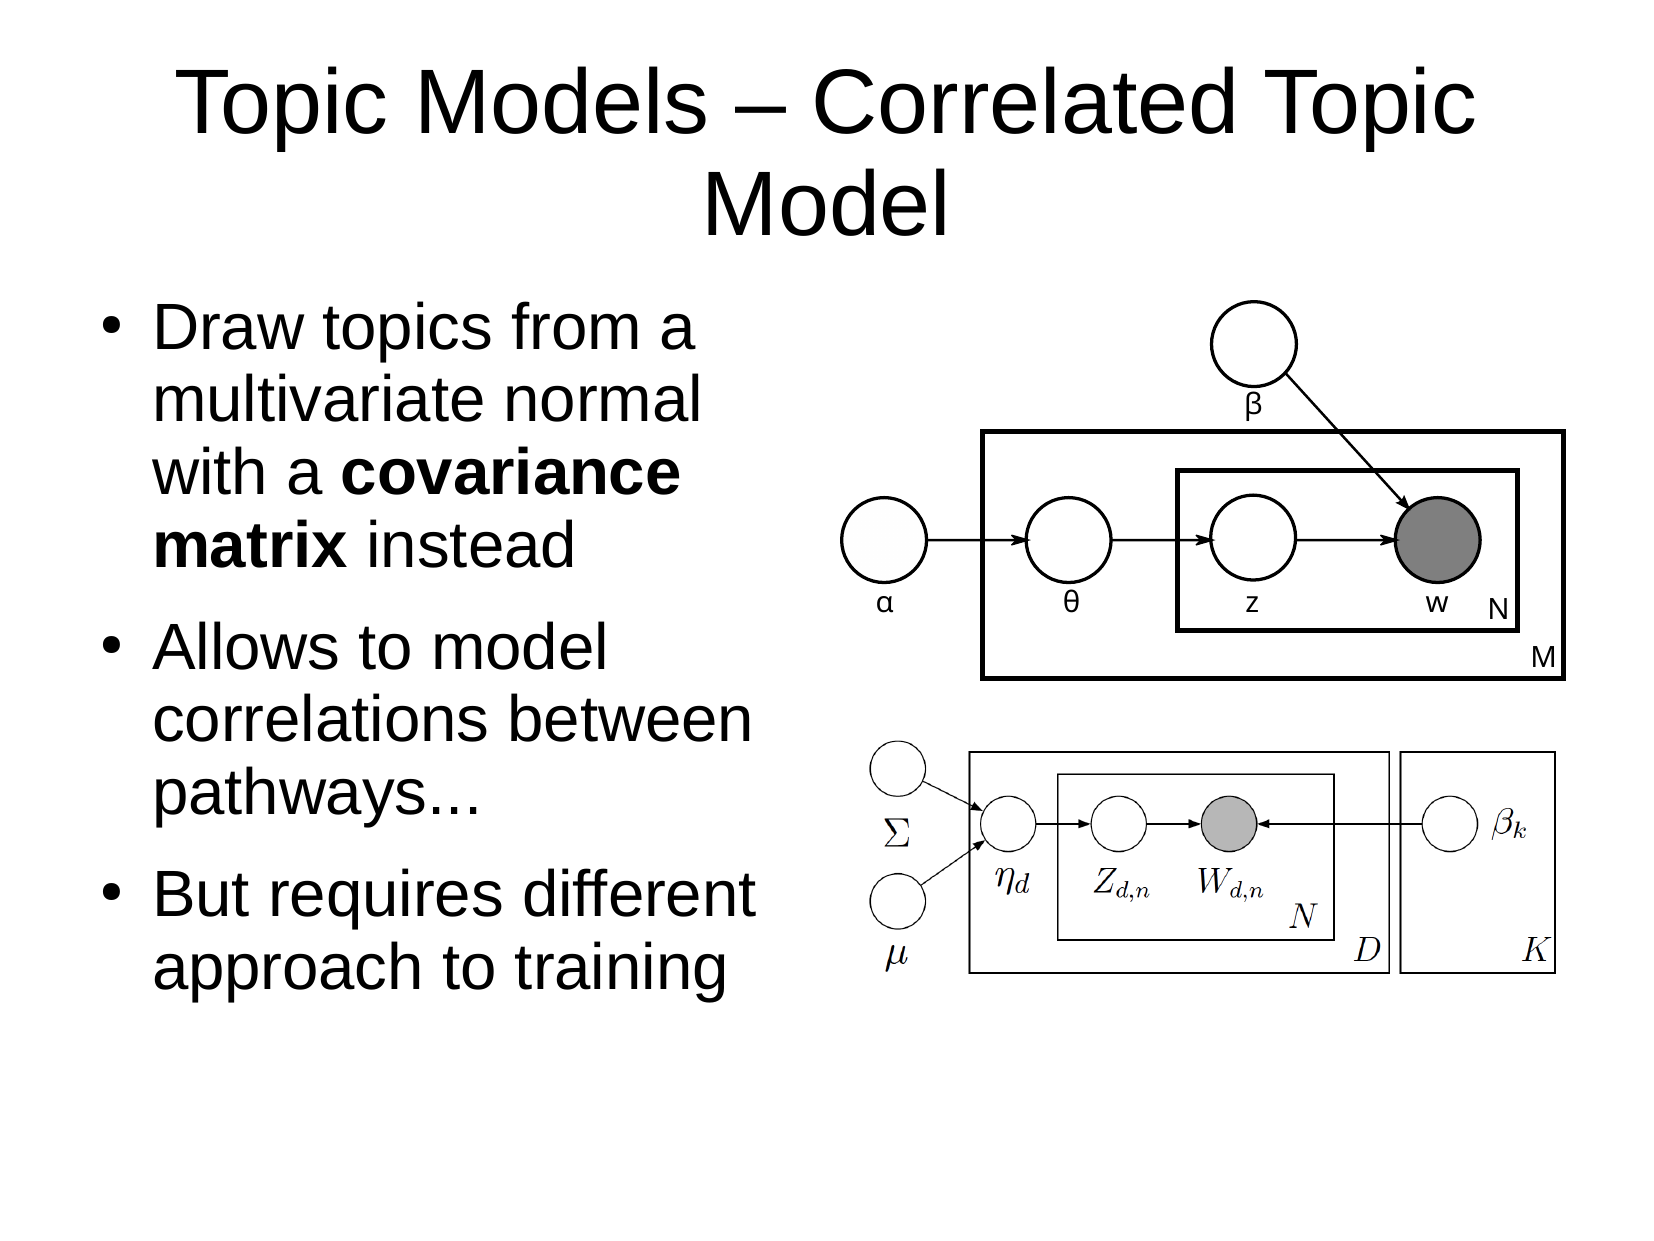

# Topic Models – Correlated Topic Model
Draw topics from a multivariate normal with a covariance matrix instead
Allows to model correlations between pathways...
But requires different approach to training